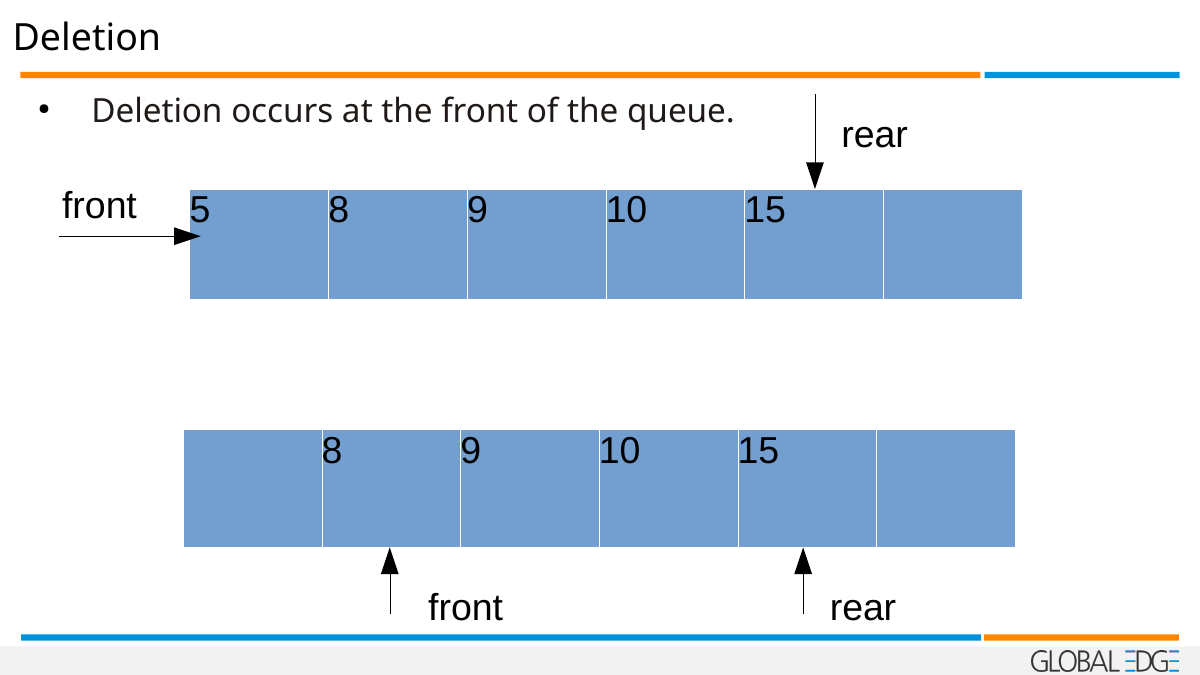

# Deletion
Deletion occurs at the front of the queue.
rear
front
| 5 | 8 | 9 | 10 | 15 | |
| --- | --- | --- | --- | --- | --- |
| | 8 | 9 | 10 | 15 | |
| --- | --- | --- | --- | --- | --- |
front
rear